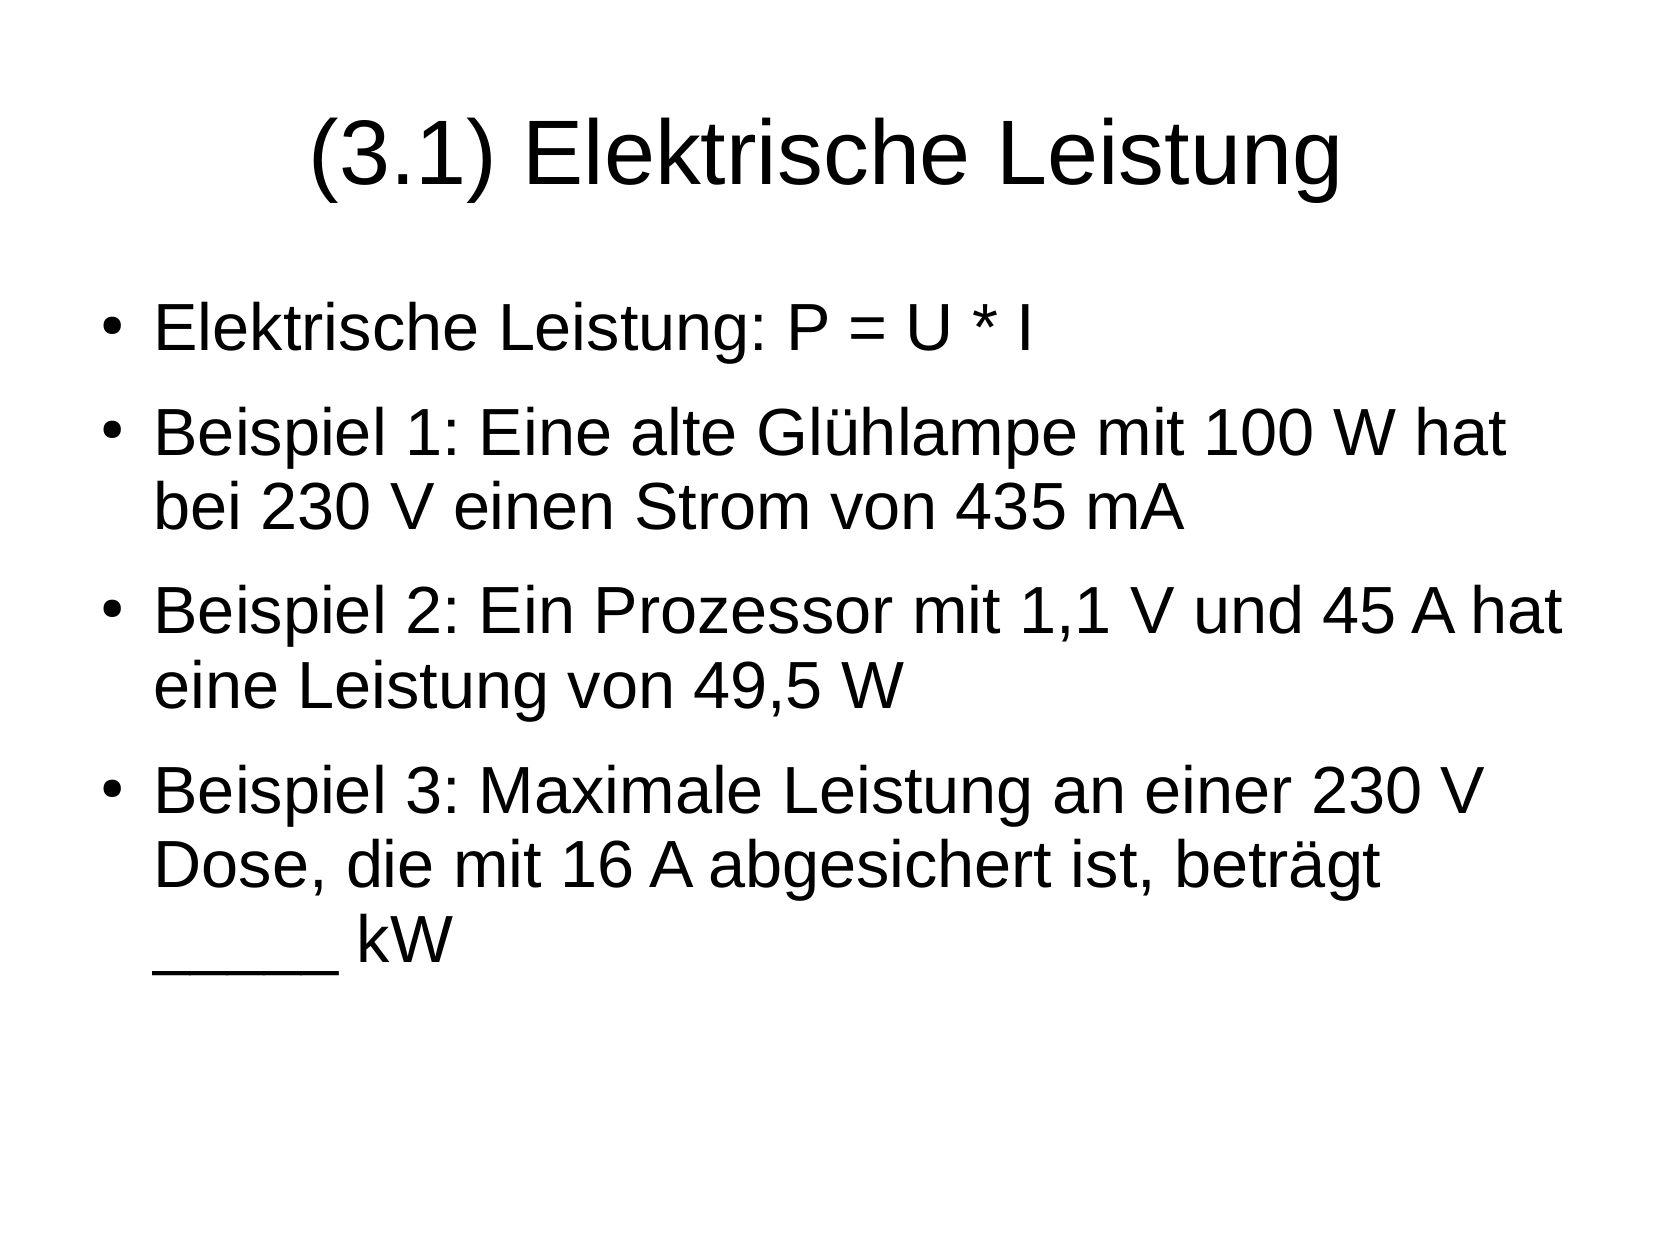

# (3.1) Elektrische Leistung
Elektrische Leistung: P = U * I
Beispiel 1: Eine alte Glühlampe mit 100 W hat bei 230 V einen Strom von 435 mA
Beispiel 2: Ein Prozessor mit 1,1 V und 45 A hat eine Leistung von 49,5 W
Beispiel 3: Maximale Leistung an einer 230 V Dose, die mit 16 A abgesichert ist, beträgt _____ kW